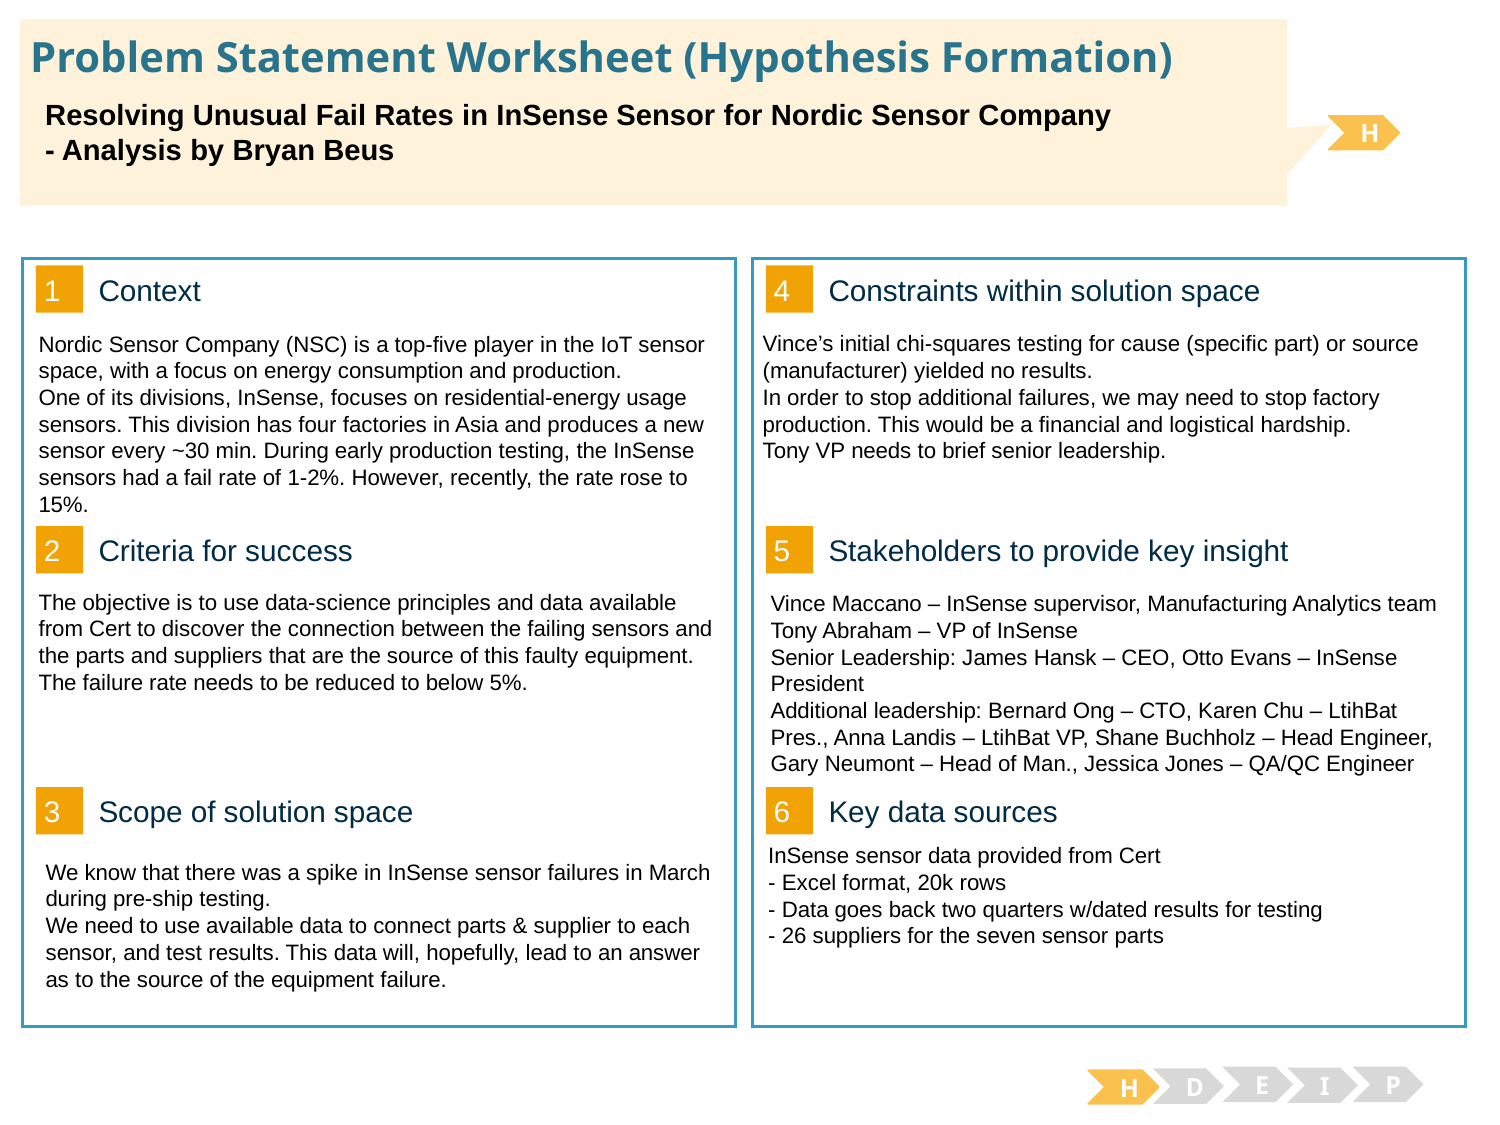

# Problem Statement Worksheet (Hypothesis Formation)
Resolving Unusual Fail Rates in InSense Sensor for Nordic Sensor Company
- Analysis by Bryan Beus
H
1
4
Context
Constraints within solution space
Vince’s initial chi-squares testing for cause (specific part) or source (manufacturer) yielded no results.
In order to stop additional failures, we may need to stop factory production. This would be a financial and logistical hardship.
Tony VP needs to brief senior leadership.
Nordic Sensor Company (NSC) is a top-five player in the IoT sensor space, with a focus on energy consumption and production.
One of its divisions, InSense, focuses on residential-energy usage sensors. This division has four factories in Asia and produces a new sensor every ~30 min. During early production testing, the InSense sensors had a fail rate of 1-2%. However, recently, the rate rose to 15%.
2
5
Criteria for success
Stakeholders to provide key insight
The objective is to use data-science principles and data available from Cert to discover the connection between the failing sensors and the parts and suppliers that are the source of this faulty equipment.
The failure rate needs to be reduced to below 5%.
Vince Maccano – InSense supervisor, Manufacturing Analytics team
Tony Abraham – VP of InSense
Senior Leadership: James Hansk – CEO, Otto Evans – InSense President
Additional leadership: Bernard Ong – CTO, Karen Chu – LtihBat Pres., Anna Landis – LtihBat VP, Shane Buchholz – Head Engineer, Gary Neumont – Head of Man., Jessica Jones – QA/QC Engineer
3
6
Key data sources
Scope of solution space
InSense sensor data provided from Cert
- Excel format, 20k rows
- Data goes back two quarters w/dated results for testing
- 26 suppliers for the seven sensor parts
We know that there was a spike in InSense sensor failures in March during pre-ship testing.
We need to use available data to connect parts & supplier to each sensor, and test results. This data will, hopefully, lead to an answer as to the source of the equipment failure.
E
P
I
D
H